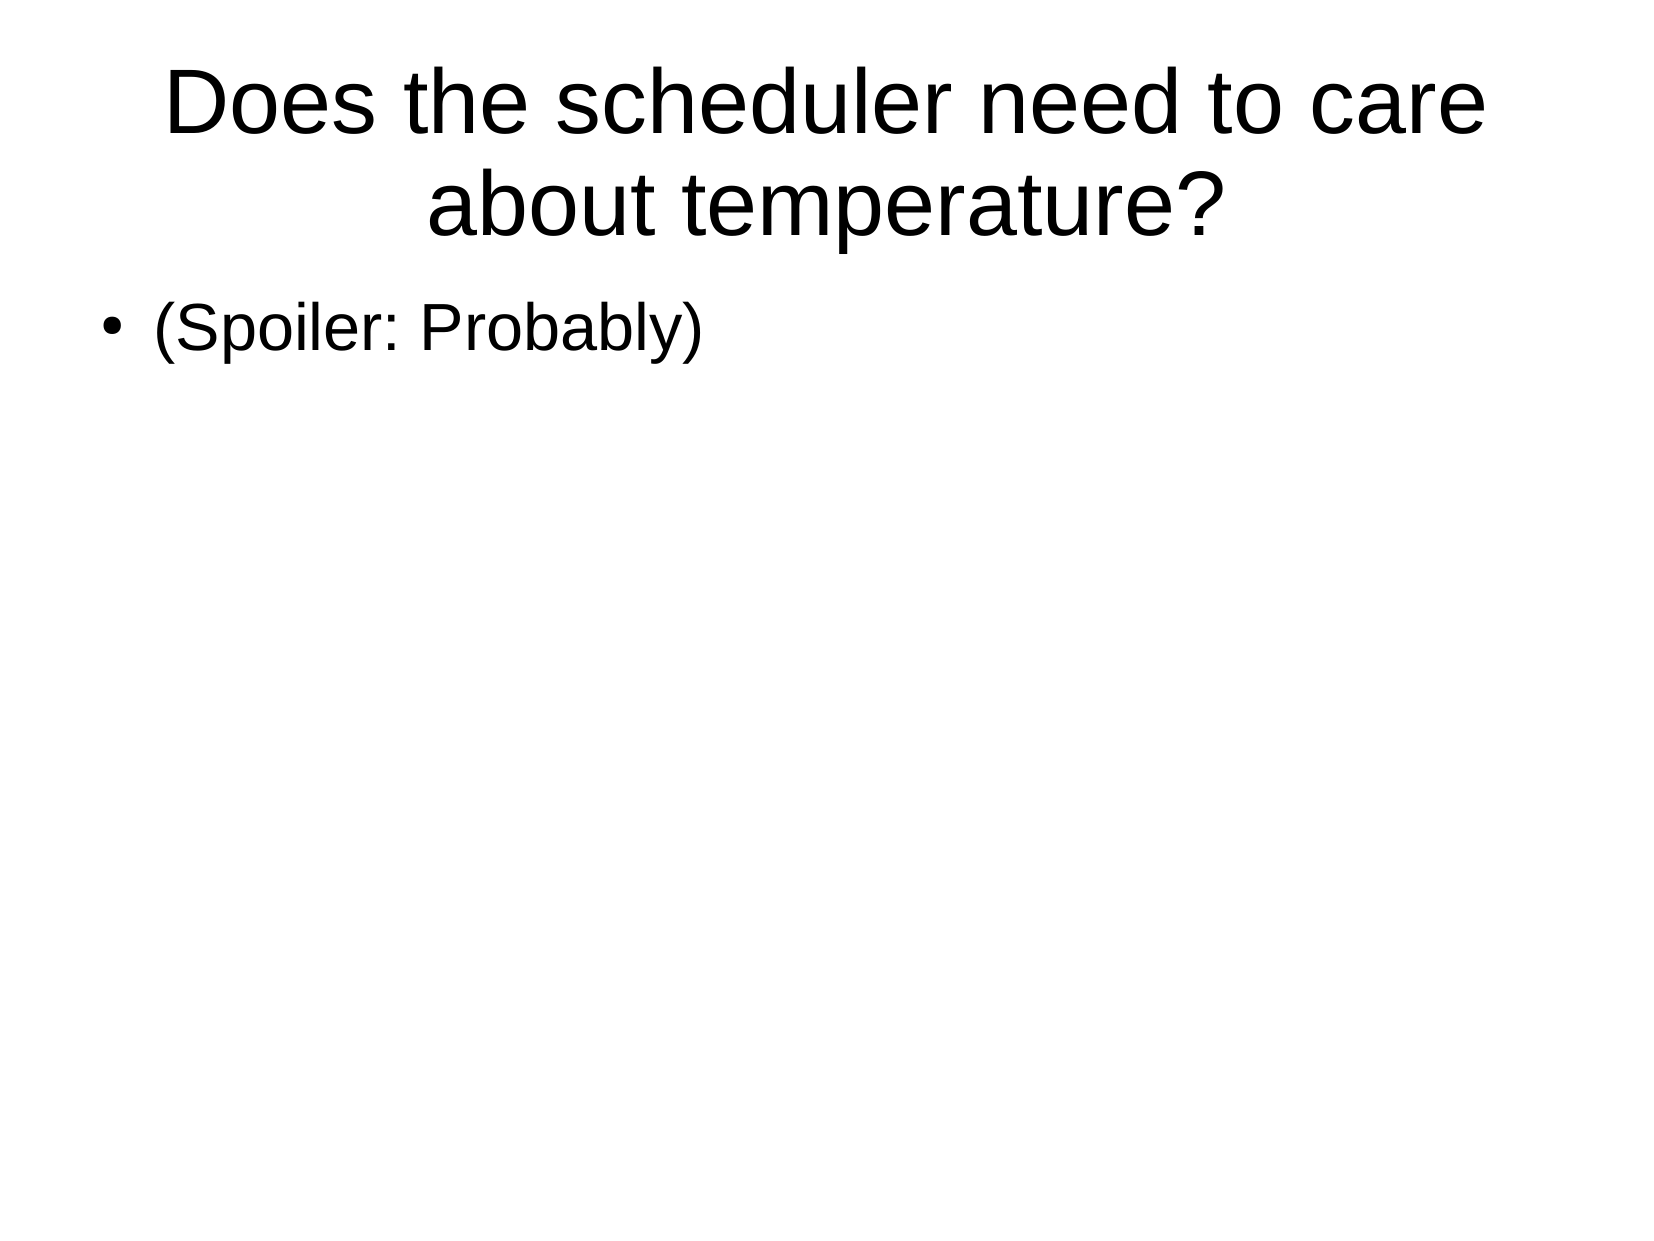

# Does the scheduler need to care about temperature?
(Spoiler: Probably)